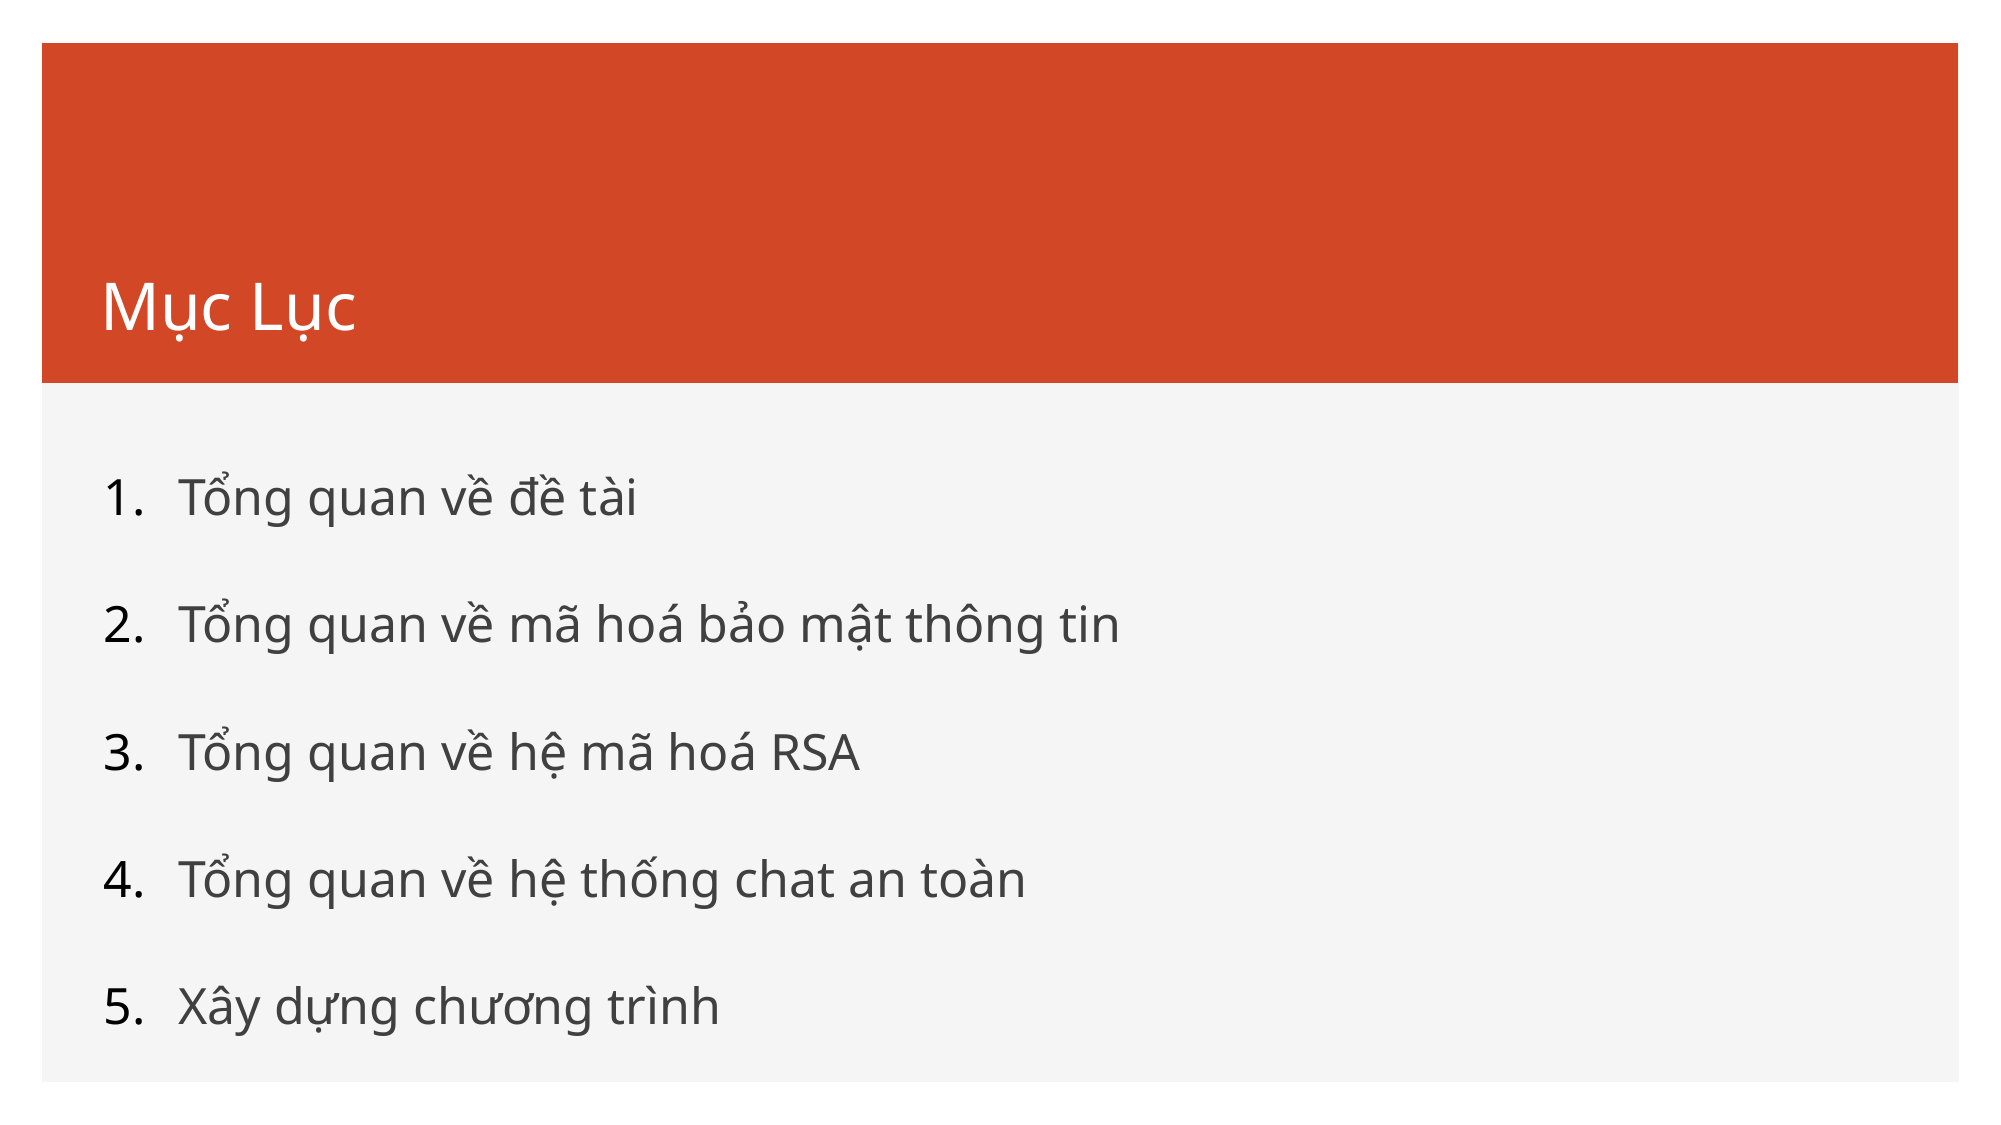

# Mục Lục
Tổng quan về đề tài
Tổng quan về mã hoá bảo mật thông tin
Tổng quan về hệ mã hoá RSA
Tổng quan về hệ thống chat an toàn
Xây dựng chương trình